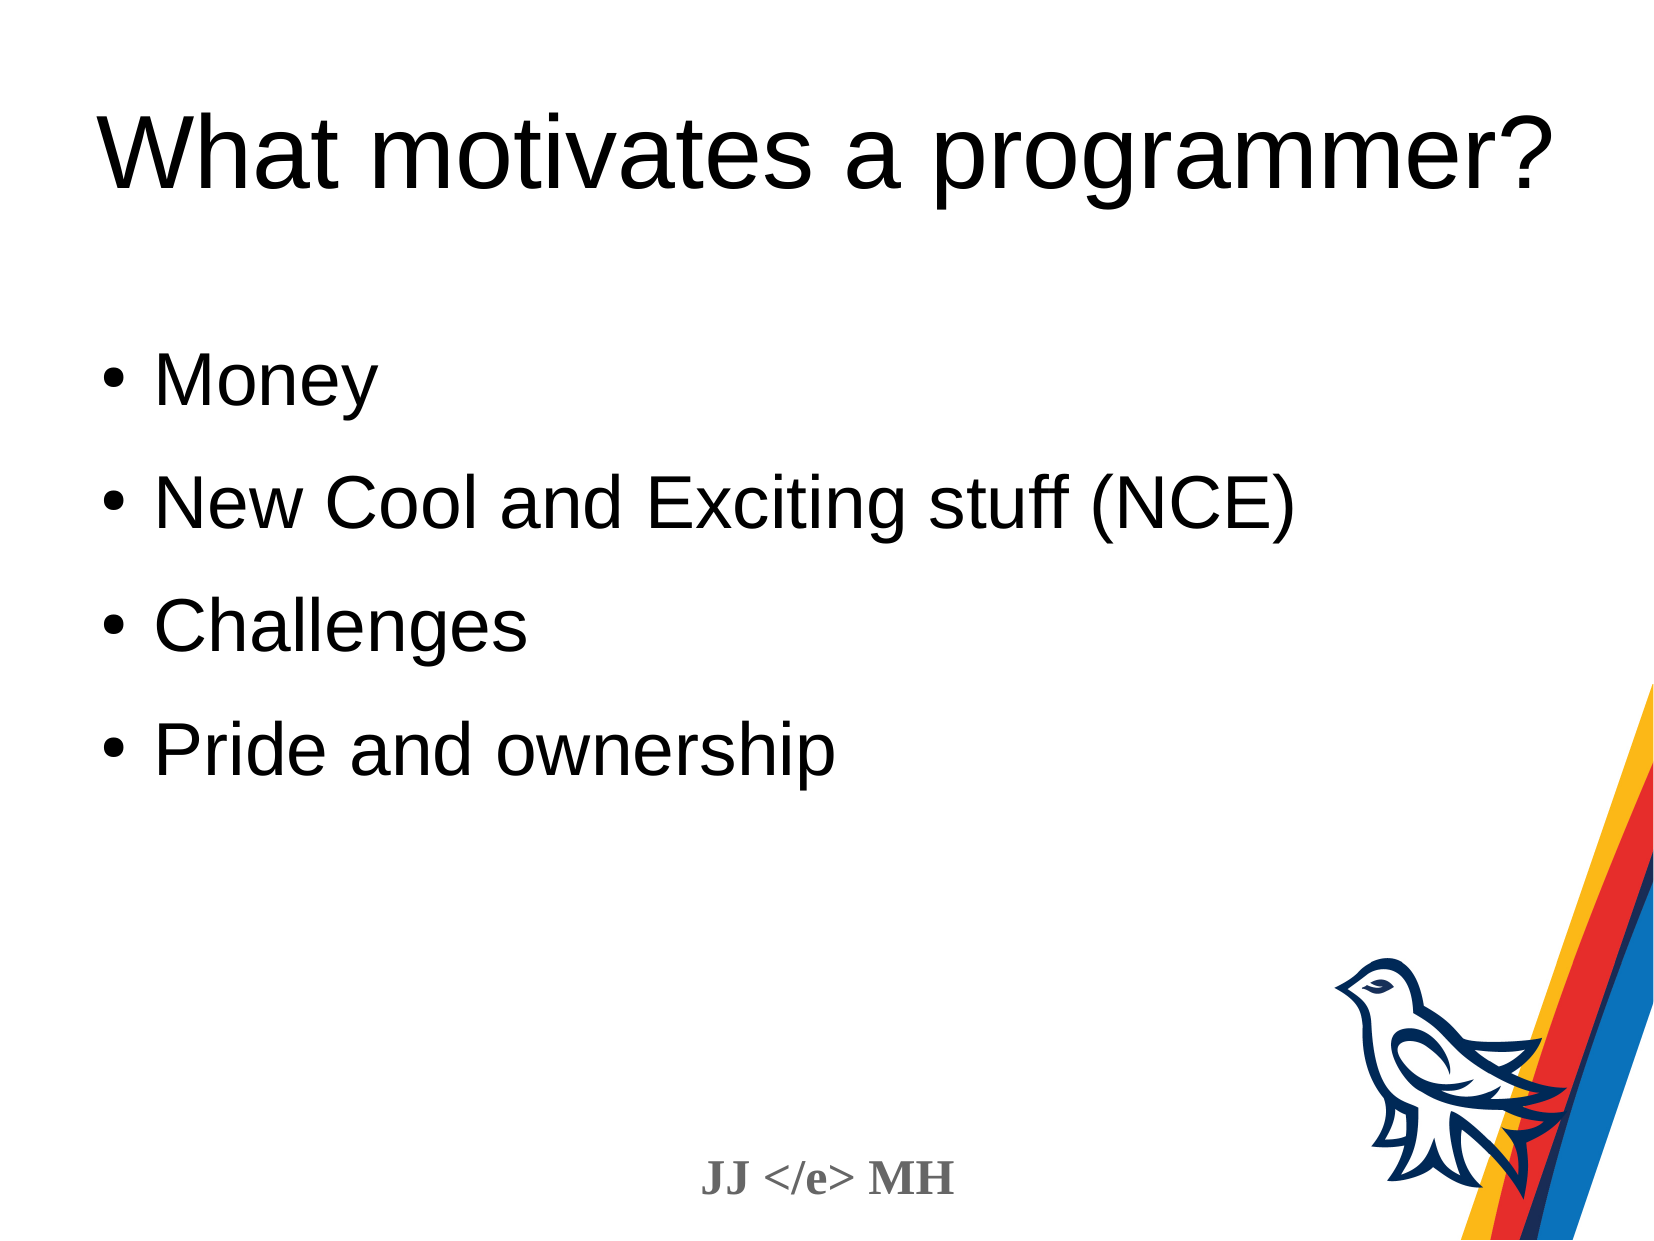

# What motivates a programmer?
Money
New Cool and Exciting stuff (NCE)
Challenges
Pride and ownership